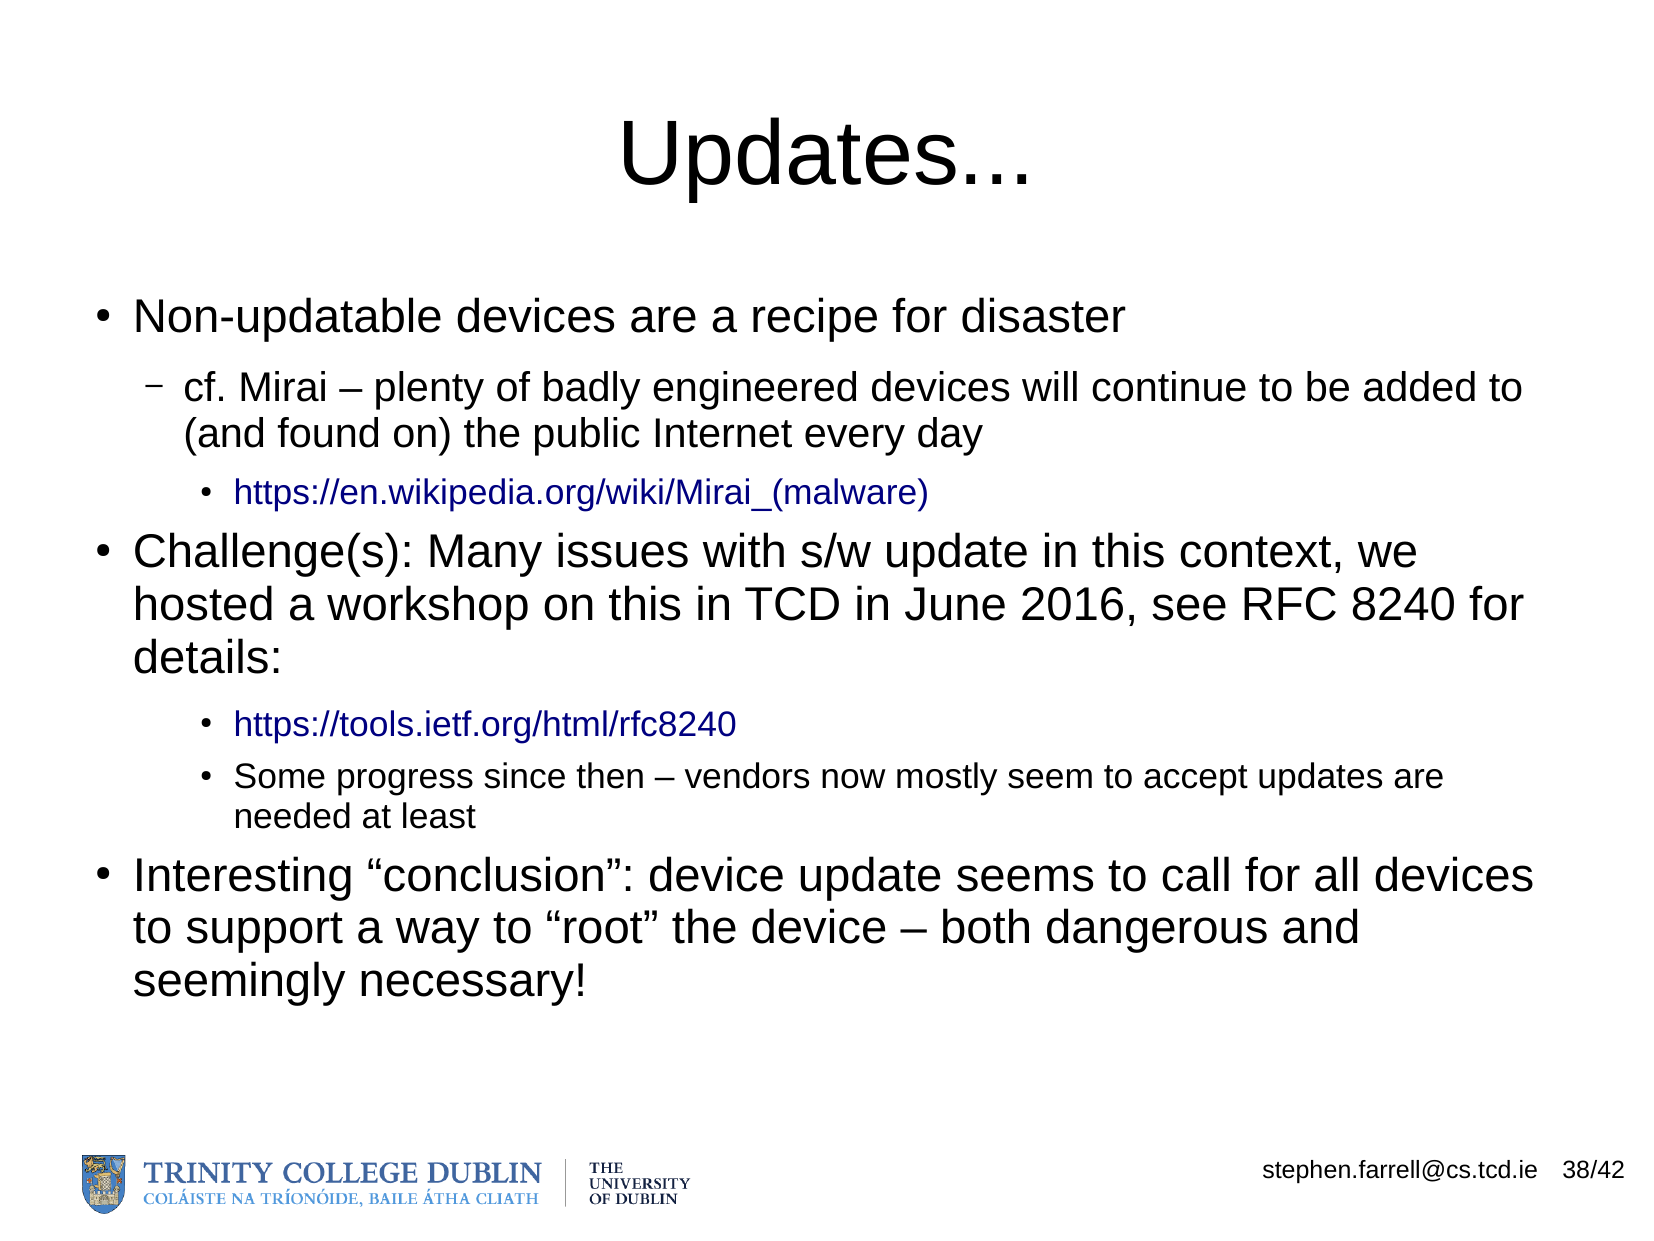

# Updates...
Non-updatable devices are a recipe for disaster
cf. Mirai – plenty of badly engineered devices will continue to be added to (and found on) the public Internet every day
https://en.wikipedia.org/wiki/Mirai_(malware)
Challenge(s): Many issues with s/w update in this context, we hosted a workshop on this in TCD in June 2016, see RFC 8240 for details:
https://tools.ietf.org/html/rfc8240
Some progress since then – vendors now mostly seem to accept updates are needed at least
Interesting “conclusion”: device update seems to call for all devices to support a way to “root” the device – both dangerous and seemingly necessary!